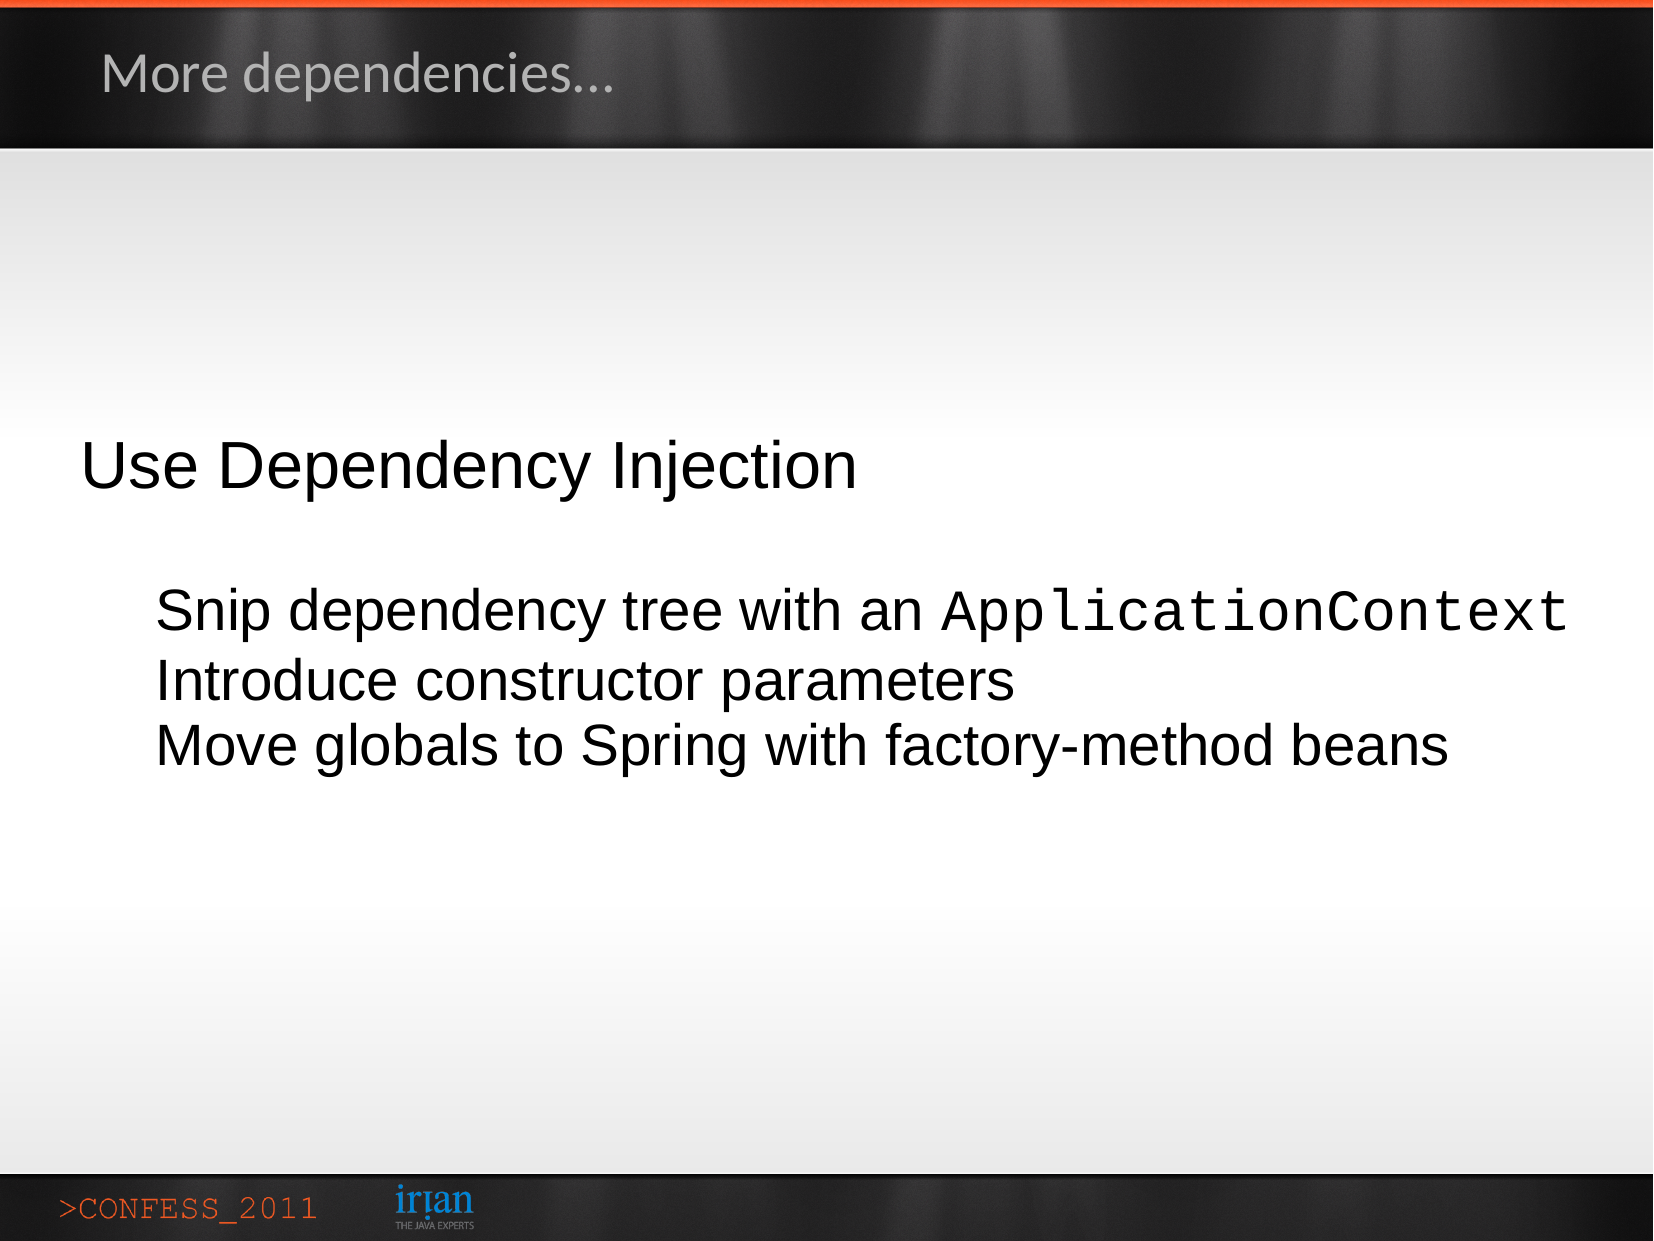

# More dependencies...
Use Dependency Injection
	Snip dependency tree with an ApplicationContext		Introduce constructor parameters
	Move globals to Spring with factory-method beans